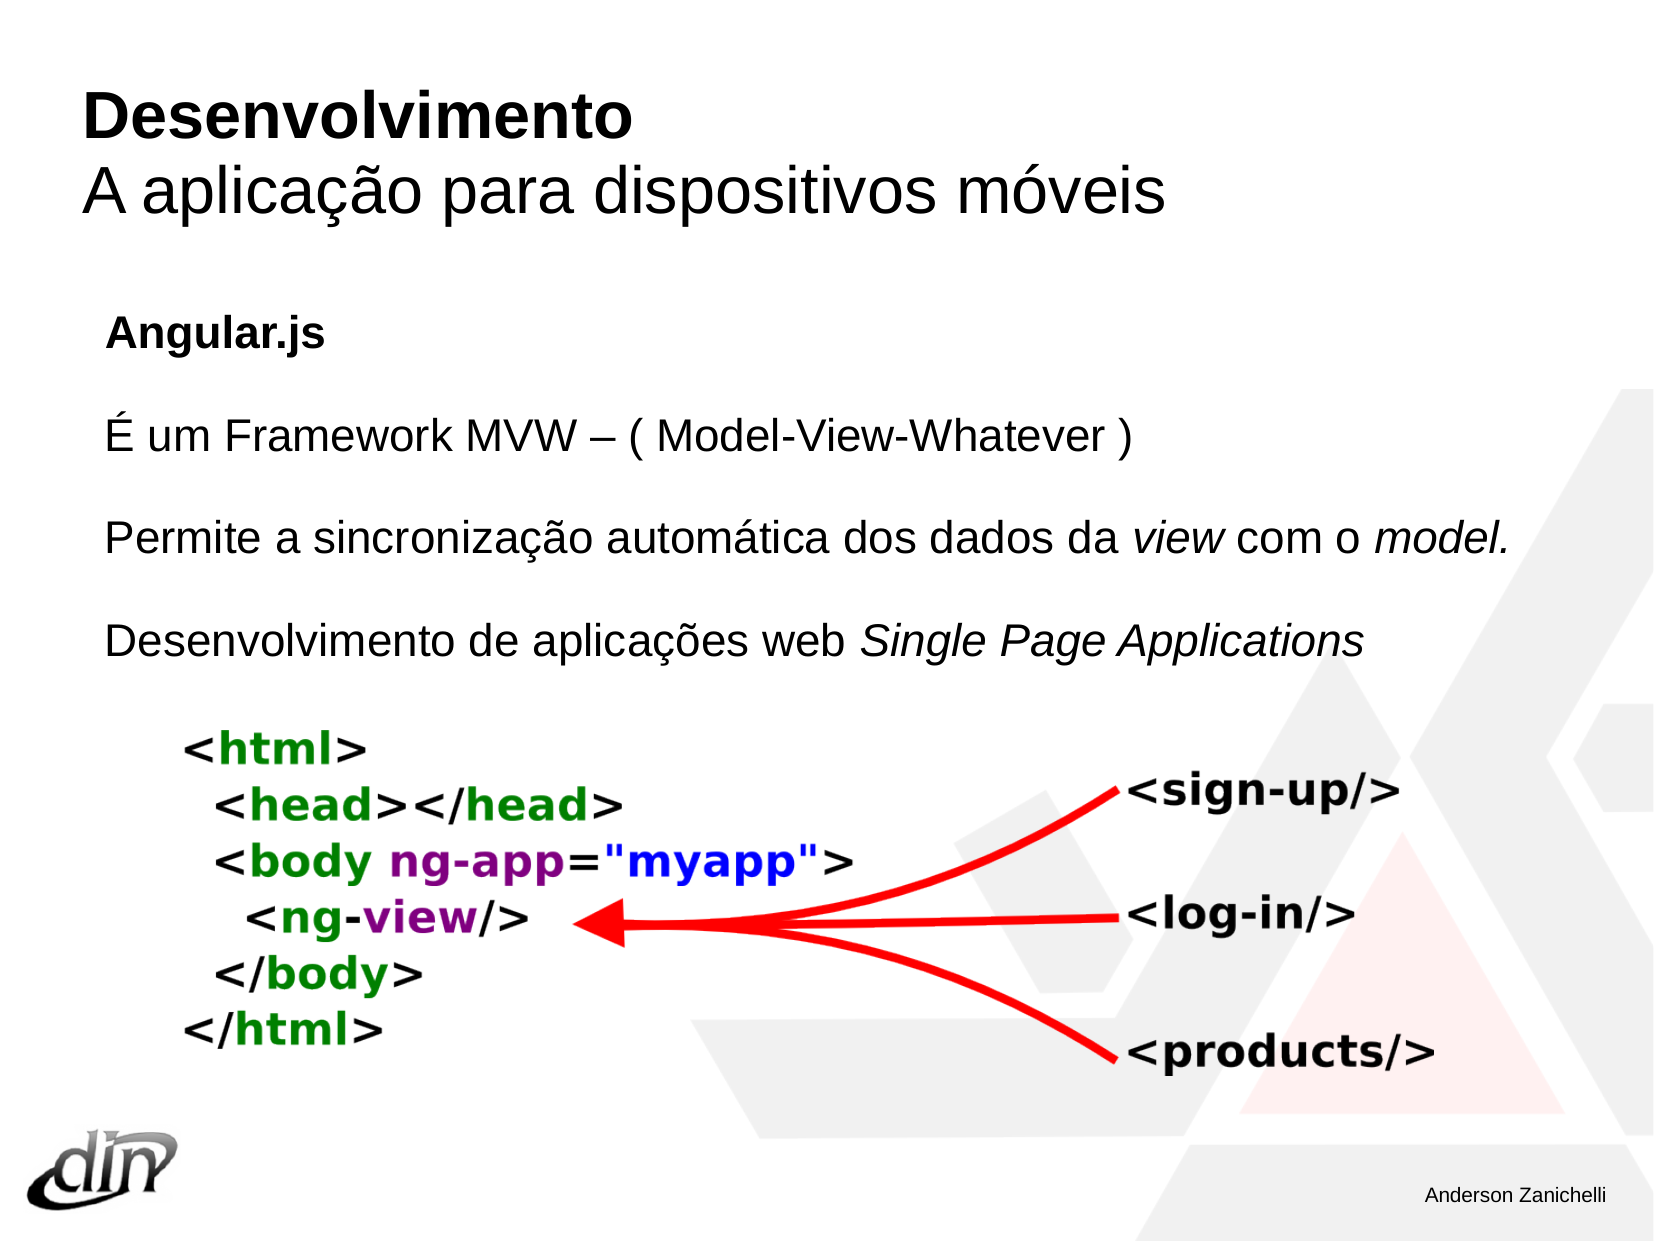

# Desenvolvimento A aplicação para dispositivos móveis
Angular.js
É um Framework MVW – ( Model-View-Whatever )
Permite a sincronização automática dos dados da view com o model.
Desenvolvimento de aplicações web Single Page Applications
Anderson Zanichelli